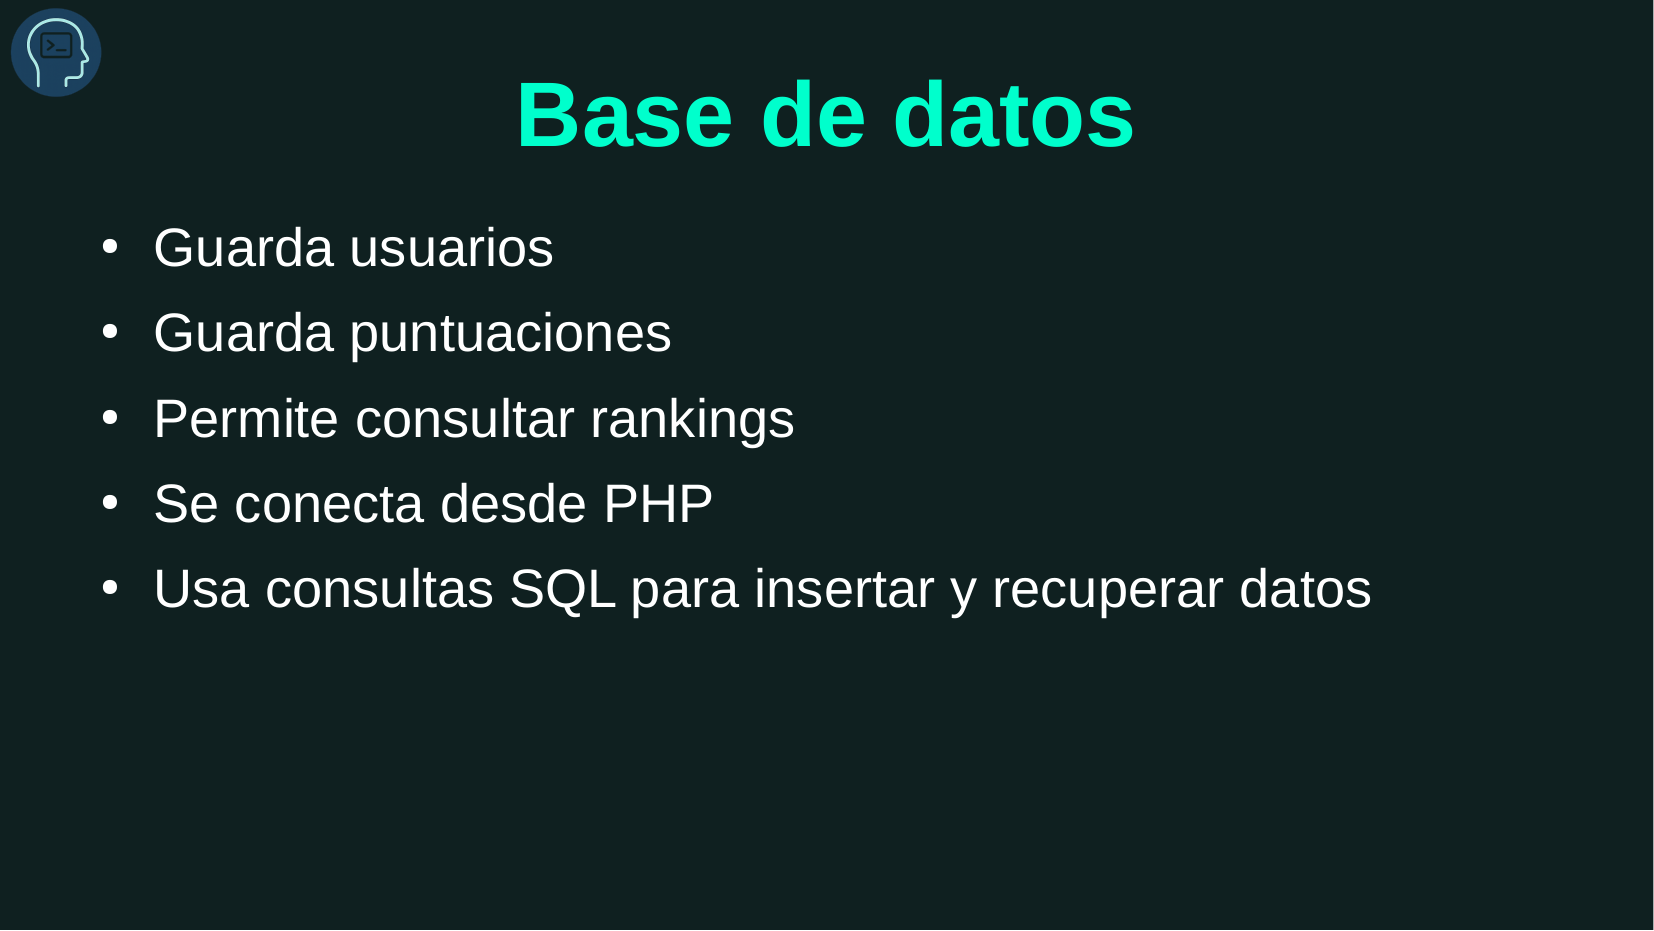

# Base de datos
Guarda usuarios
Guarda puntuaciones
Permite consultar rankings
Se conecta desde PHP
Usa consultas SQL para insertar y recuperar datos